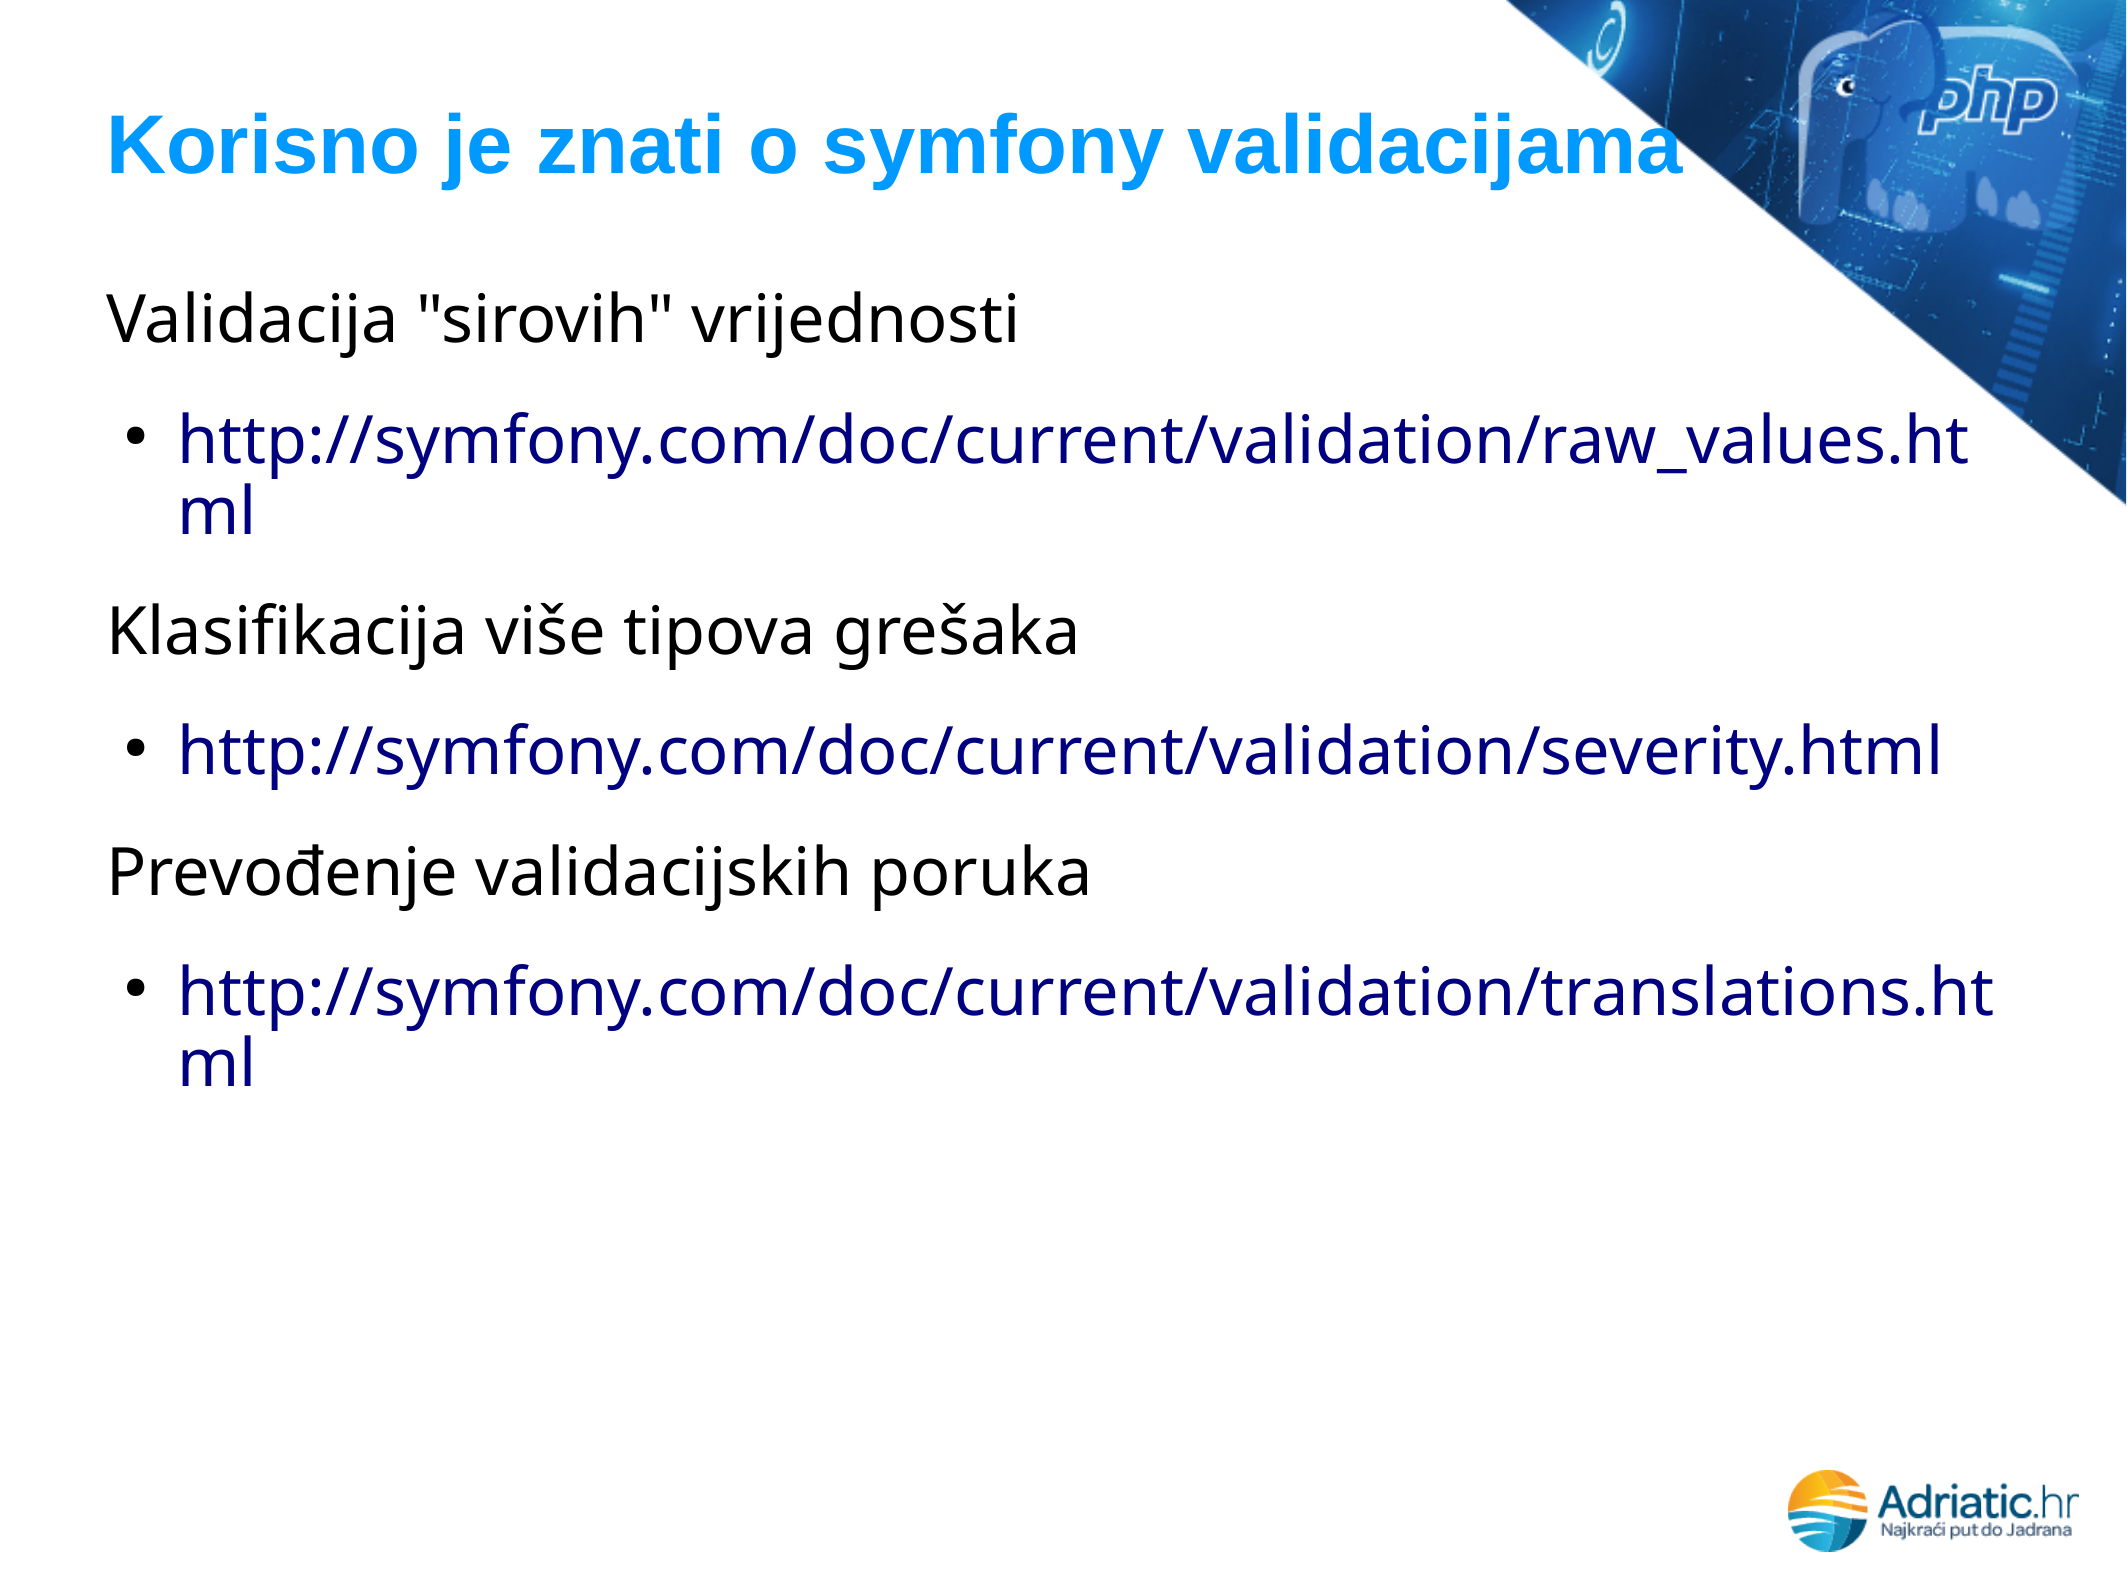

# Korisno je znati o symfony validacijama
Validacija "sirovih" vrijednosti
http://symfony.com/doc/current/validation/raw_values.html
Klasifikacija više tipova grešaka
http://symfony.com/doc/current/validation/severity.html
Prevođenje validacijskih poruka
http://symfony.com/doc/current/validation/translations.html